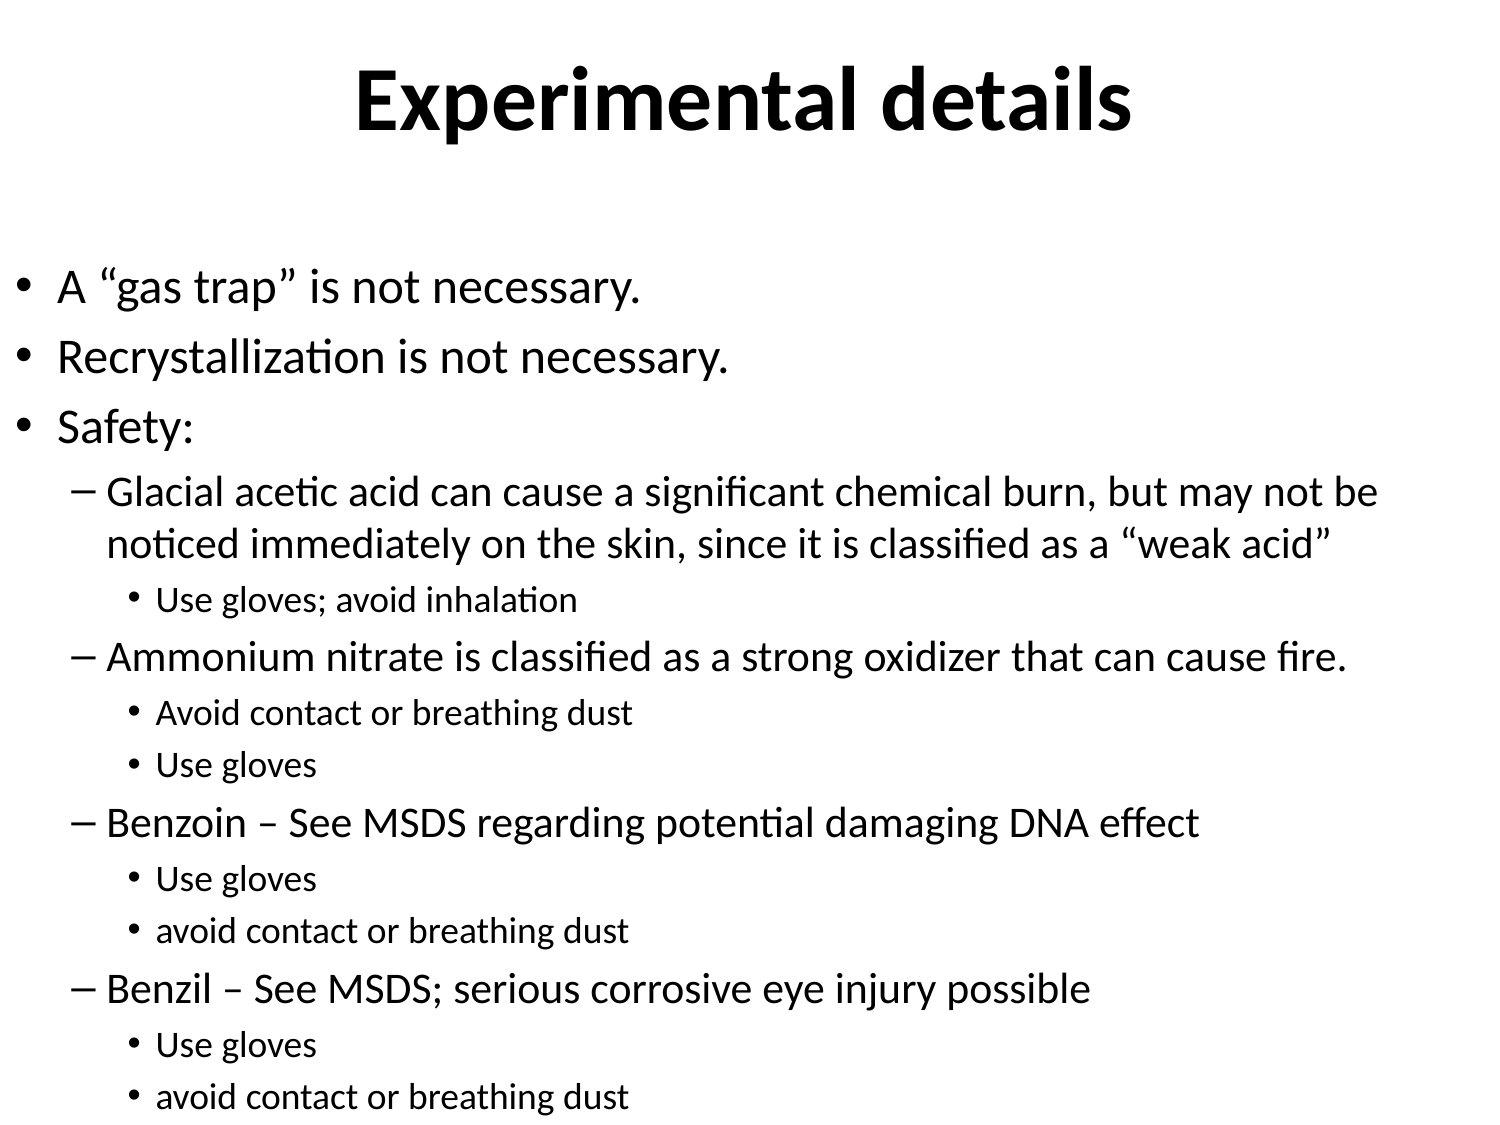

# Experimental details
A “gas trap” is not necessary.
Recrystallization is not necessary.
Safety:
Glacial acetic acid can cause a significant chemical burn, but may not be noticed immediately on the skin, since it is classified as a “weak acid”
Use gloves; avoid inhalation
Ammonium nitrate is classified as a strong oxidizer that can cause fire.
Avoid contact or breathing dust
Use gloves
Benzoin – See MSDS regarding potential damaging DNA effect
Use gloves
avoid contact or breathing dust
Benzil – See MSDS; serious corrosive eye injury possible
Use gloves
avoid contact or breathing dust